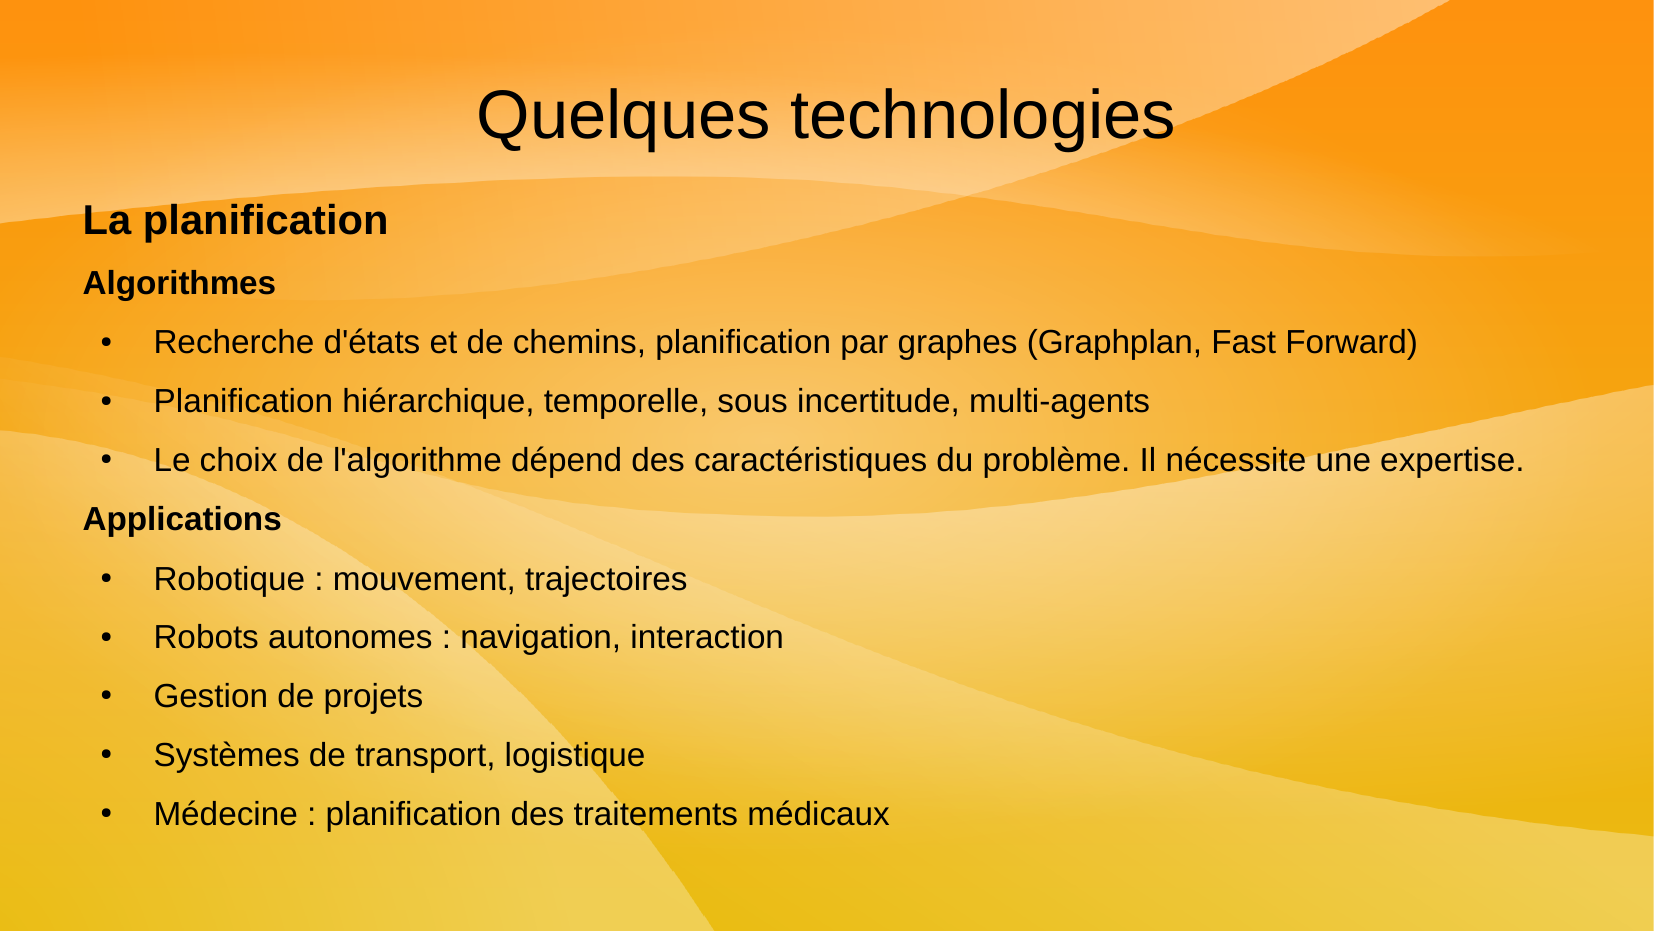

# Quelques technologies
La planification
Algorithmes
Recherche d'états et de chemins, planification par graphes (Graphplan, Fast Forward)
Planification hiérarchique, temporelle, sous incertitude, multi-agents
Le choix de l'algorithme dépend des caractéristiques du problème. Il nécessite une expertise.
Applications
Robotique : mouvement, trajectoires
Robots autonomes : navigation, interaction
Gestion de projets
Systèmes de transport, logistique
Médecine : planification des traitements médicaux